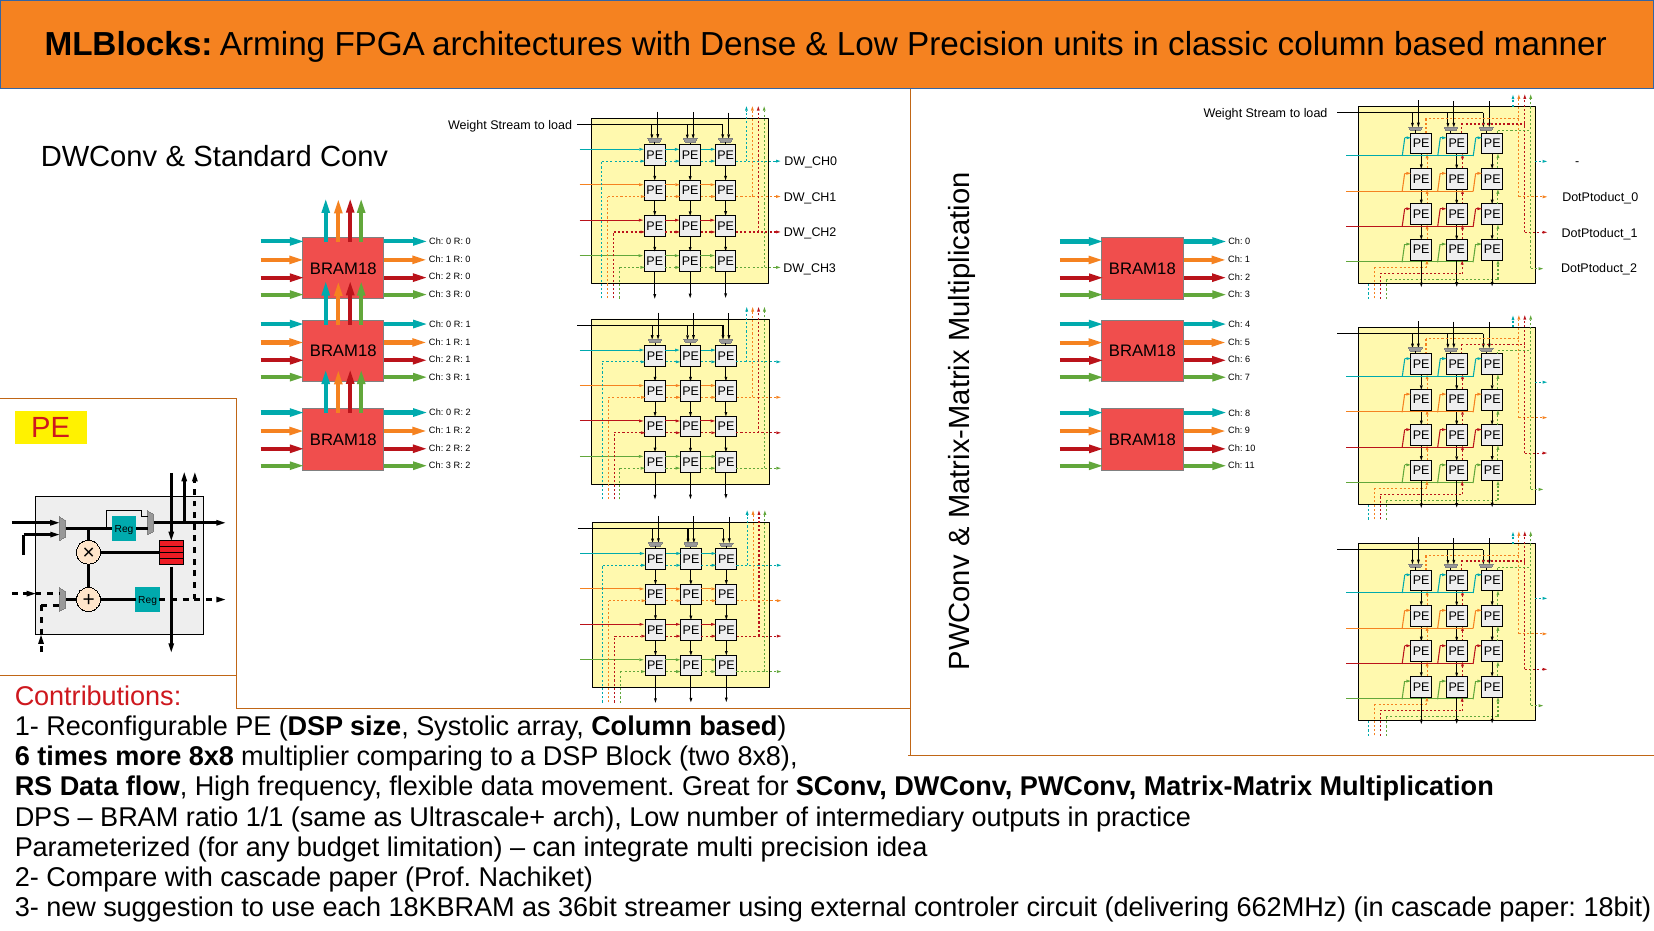

MLBlocks: Arming FPGA architectures with Dense & Low Precision units in classic column based manner
Weight Stream to load
Weight Stream to load
DWConv & Standard Conv
PE
PE
PE
PE
PE
PE
DW_CH0
-
PE
PE
PE
PE
PE
PE
DW_CH1
DotPtoduct_0
PE
PE
PE
PE
PE
PE
DW_CH2
DotPtoduct_1
Ch: 0 R: 0
Ch: 0
BRAM18
BRAM18
PE
PE
PE
Ch: 1 R: 0
Ch: 1
PE
PE
PE
DW_CH3
DotPtoduct_2
Ch: 2 R: 0
Ch: 2
Ch: 3 R: 0
Ch: 3
Ch: 0 R: 1
Ch: 4
BRAM18
BRAM18
Ch: 1 R: 1
Ch: 5
PE
PE
PE
Ch: 2 R: 1
Ch: 6
PE
PE
PE
Ch: 3 R: 1
Ch: 7
PE
PE
PE
PE
PE
PE
PWConv & Matrix-Matrix Multiplication
Ch: 0 R: 2
Ch: 8
 PE
BRAM18
BRAM18
PE
PE
PE
Ch: 1 R: 2
Ch: 9
PE
PE
PE
Ch: 2 R: 2
Ch: 10
PE
PE
PE
Ch: 3 R: 2
Ch: 11
PE
PE
PE
Reg
×
PE
PE
PE
PE
PE
PE
PE
PE
PE
+
Reg
PE
PE
PE
PE
PE
PE
PE
PE
PE
PE
PE
PE
Contributions:
1- Reconfigurable PE (DSP size, Systolic array, Column based)
6 times more 8x8 multiplier comparing to a DSP Block (two 8x8),
RS Data flow, High frequency, flexible data movement. Great for SConv, DWConv, PWConv, Matrix-Matrix Multiplication
DPS – BRAM ratio 1/1 (same as Ultrascale+ arch), Low number of intermediary outputs in practice
Parameterized (for any budget limitation) – can integrate multi precision idea
2- Compare with cascade paper (Prof. Nachiket)
3- new suggestion to use each 18KBRAM as 36bit streamer using external controler circuit (delivering 662MHz) (in cascade paper: 18bit)
PE
PE
PE